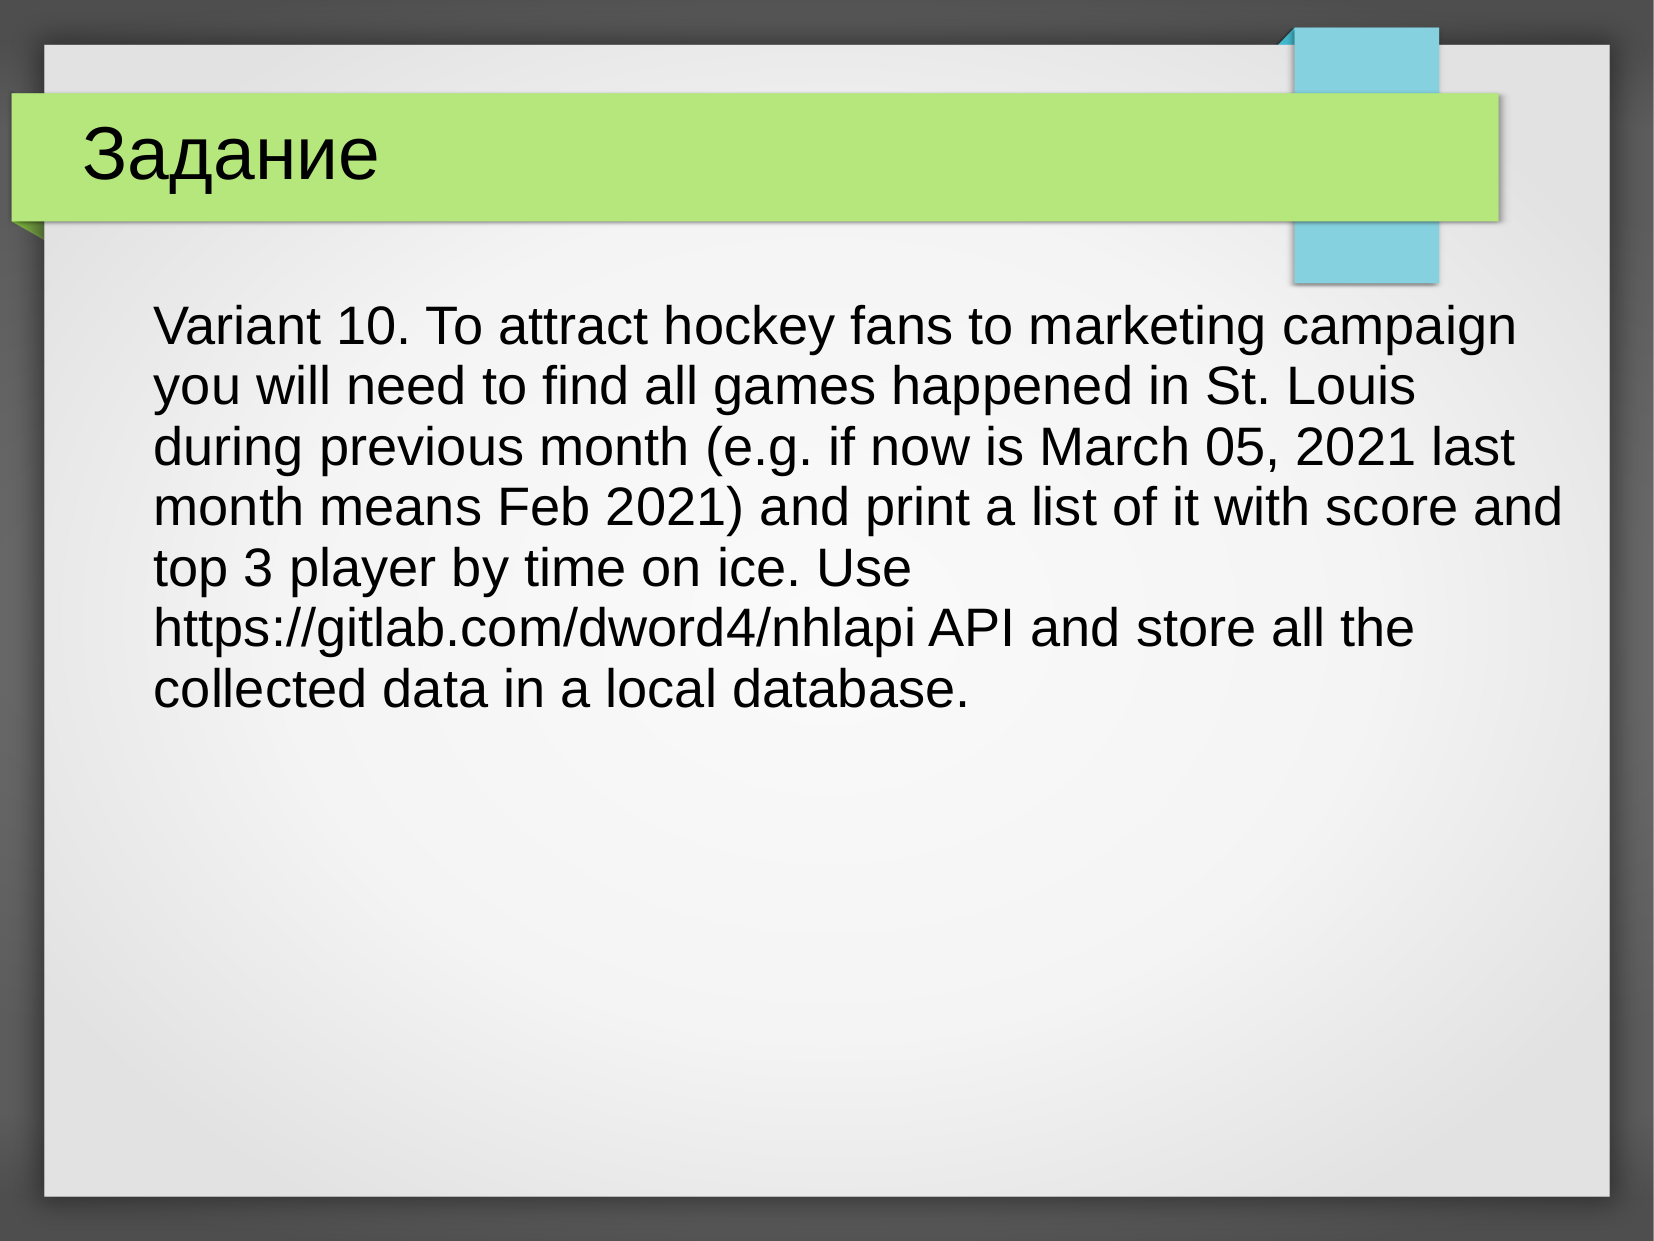

# Задание
Variant 10. To attract hockey fans to marketing campaign you will need to find all games happened in St. Louis during previous month (e.g. if now is March 05, 2021 last month means Feb 2021) and print a list of it with score and top 3 player by time on ice. Use https://gitlab.com/dword4/nhlapi API and store all the collected data in a local database.